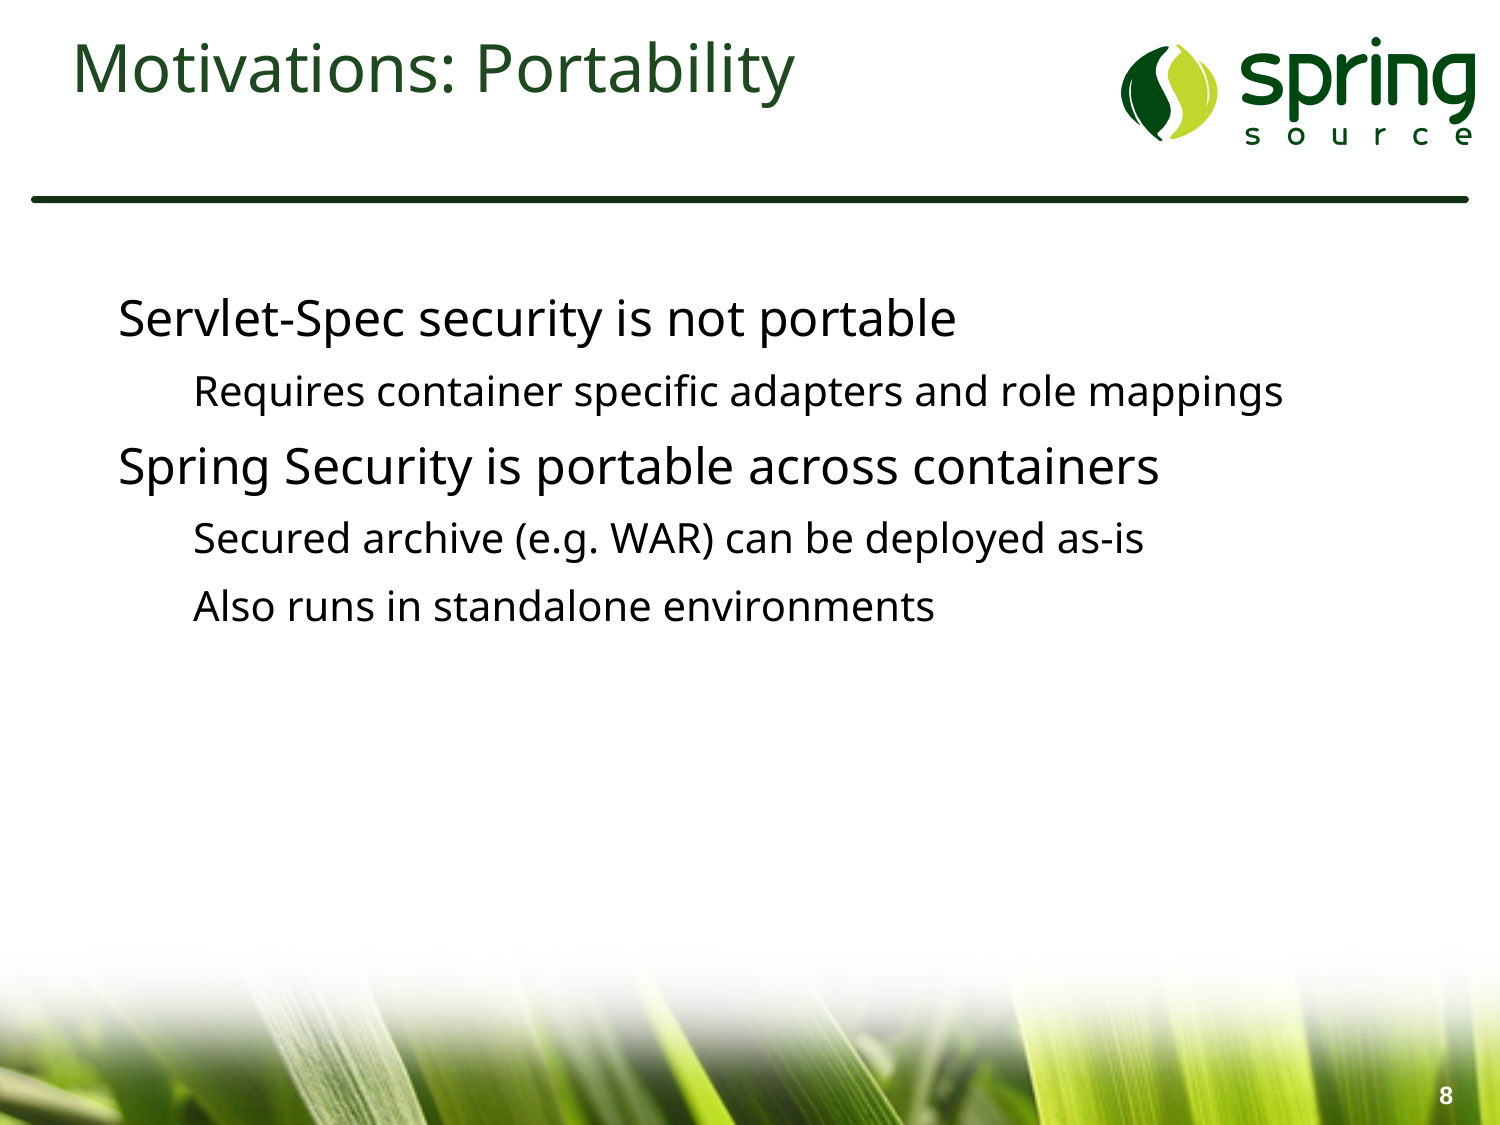

# Motivations: Portability
Servlet-Spec security is not portable
Requires container specific adapters and role mappings
Spring Security is portable across containers
Secured archive (e.g. WAR) can be deployed as-is
Also runs in standalone environments